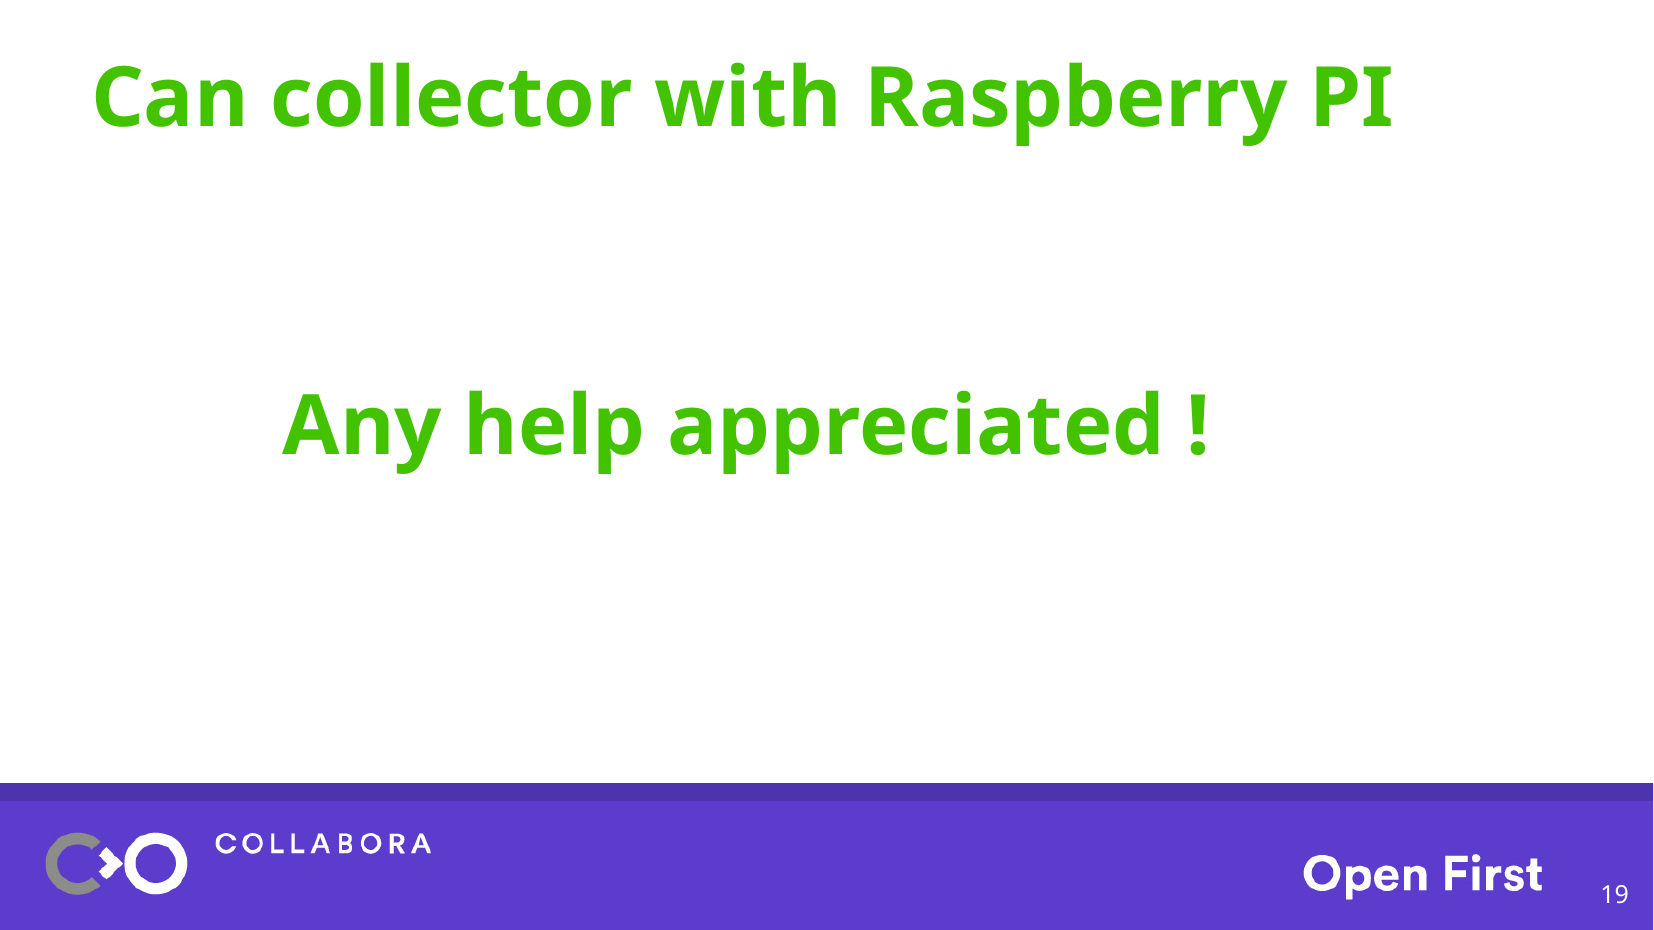

Can collector with Raspberry PI
Any help appreciated !
19